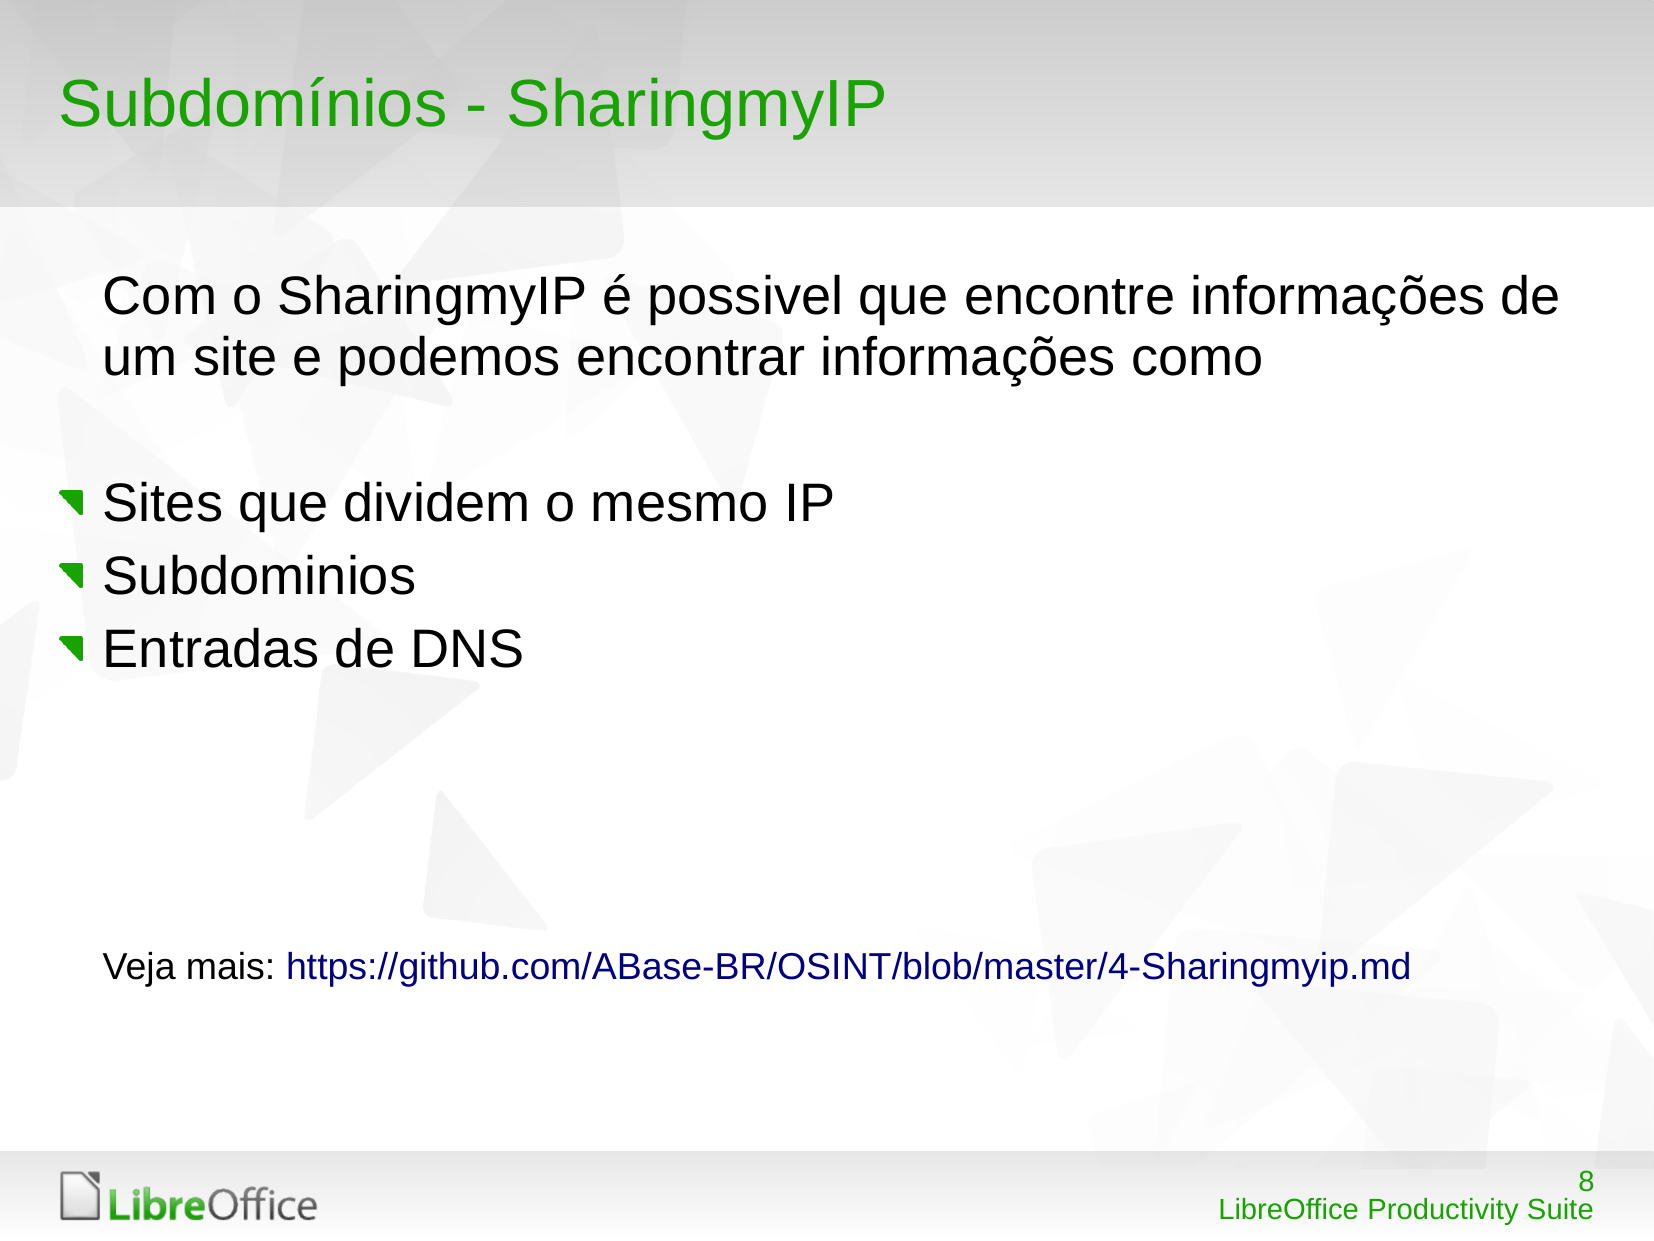

# Subdomínios - SharingmyIP
Com o SharingmyIP é possivel que encontre informações de um site e podemos encontrar informações como
Sites que dividem o mesmo IP
Subdominios
Entradas de DNS
Veja mais: https://github.com/ABase-BR/OSINT/blob/master/4-Sharingmyip.md
8
LibreOffice Productivity Suite